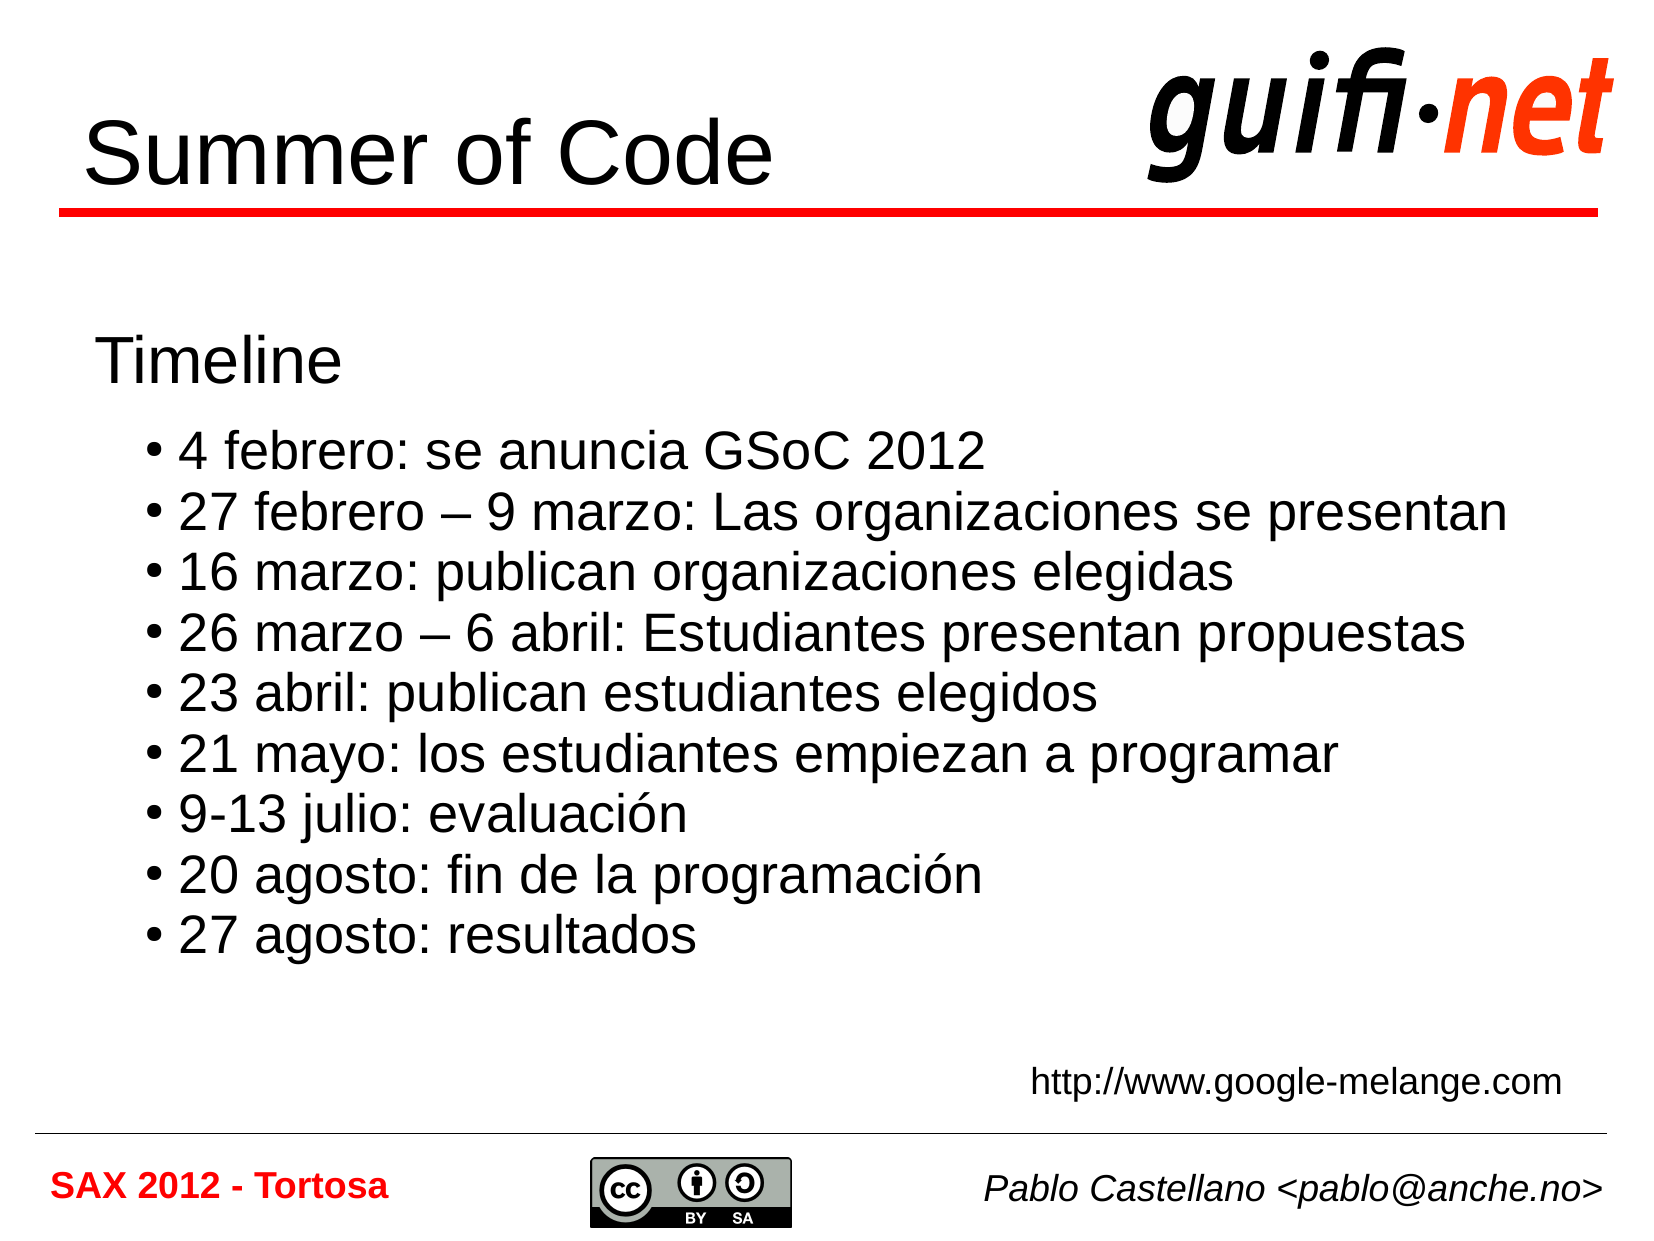

# Summer of Code
Timeline
 4 febrero: se anuncia GSoC 2012
 27 febrero – 9 marzo: Las organizaciones se presentan
 16 marzo: publican organizaciones elegidas
 26 marzo – 6 abril: Estudiantes presentan propuestas
 23 abril: publican estudiantes elegidos
 21 mayo: los estudiantes empiezan a programar
 9-13 julio: evaluación
 20 agosto: fin de la programación
 27 agosto: resultados
http://www.google-melange.com
SAX 2012 - Tortosa
Pablo Castellano <pablo@anche.no>